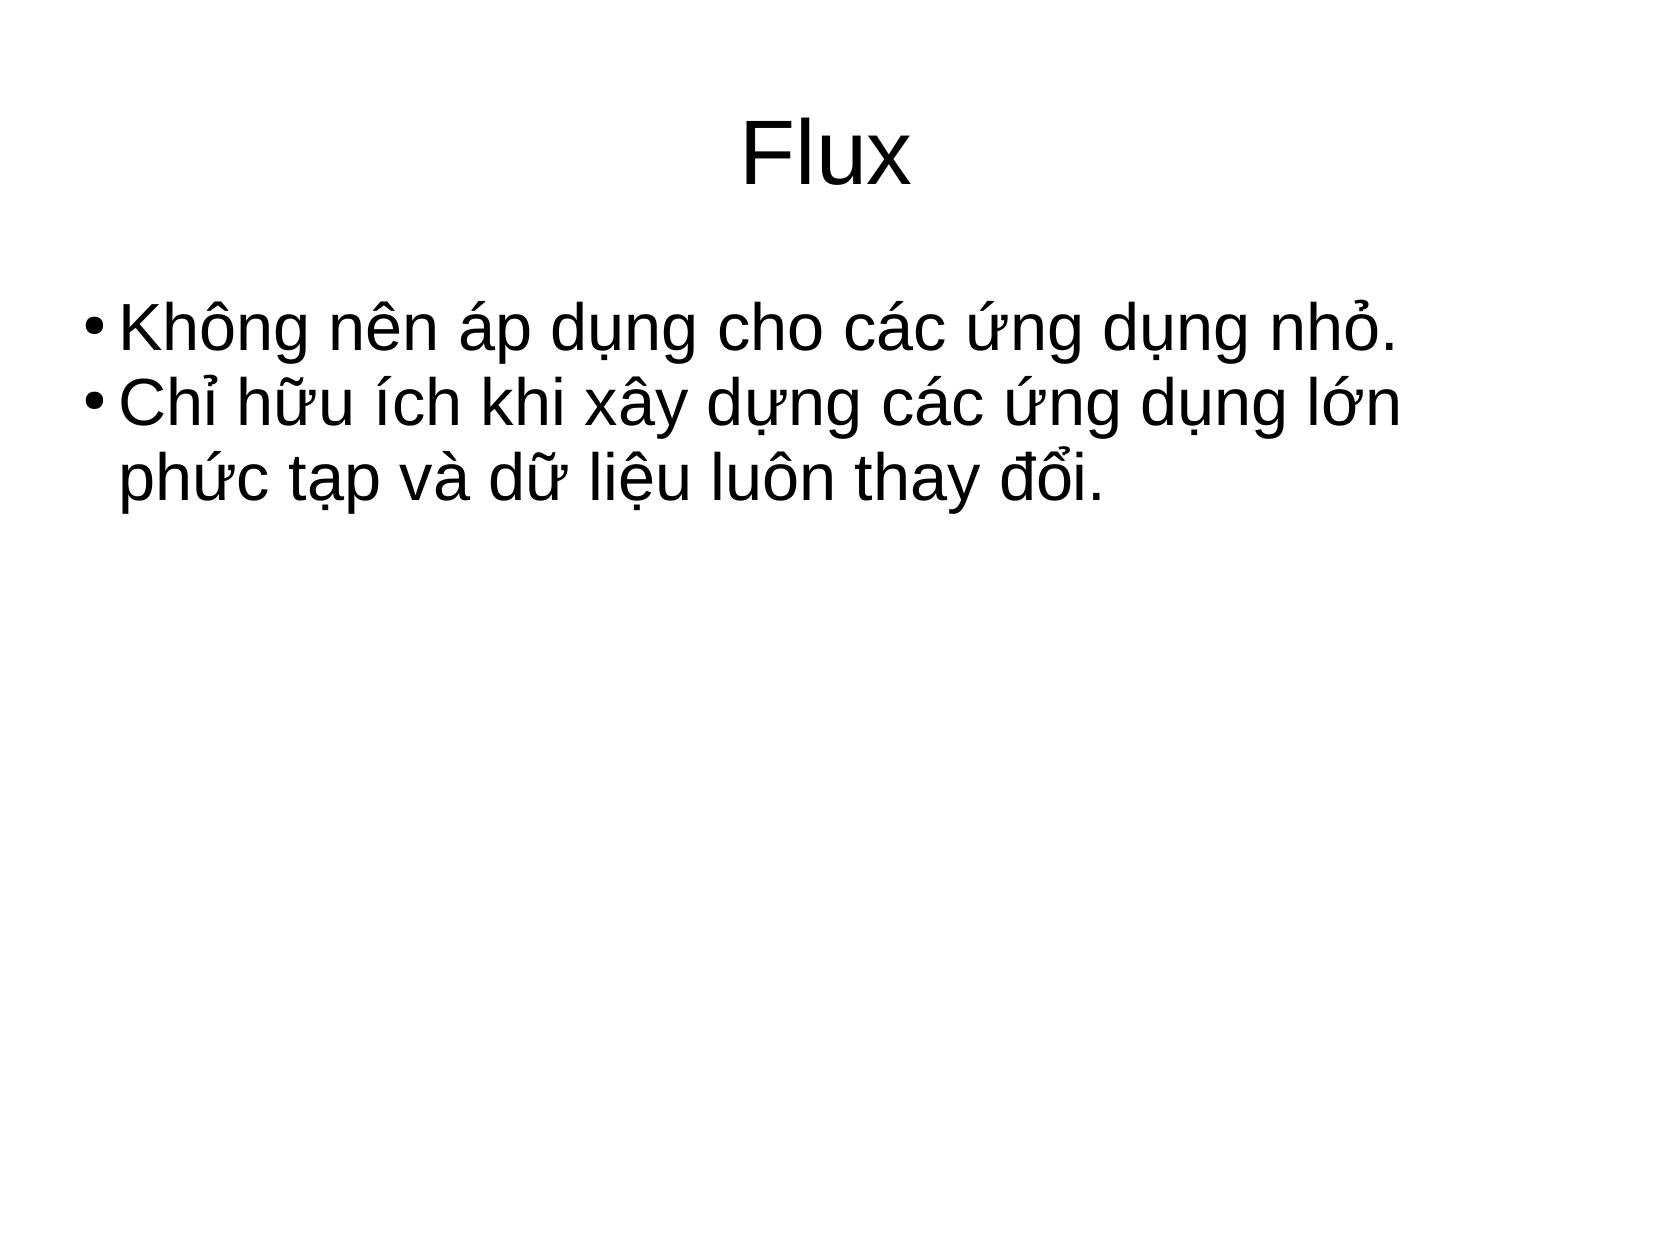

# Flux
Không nên áp dụng cho các ứng dụng nhỏ.
Chỉ hữu ích khi xây dựng các ứng dụng lớn phức tạp và dữ liệu luôn thay đổi.